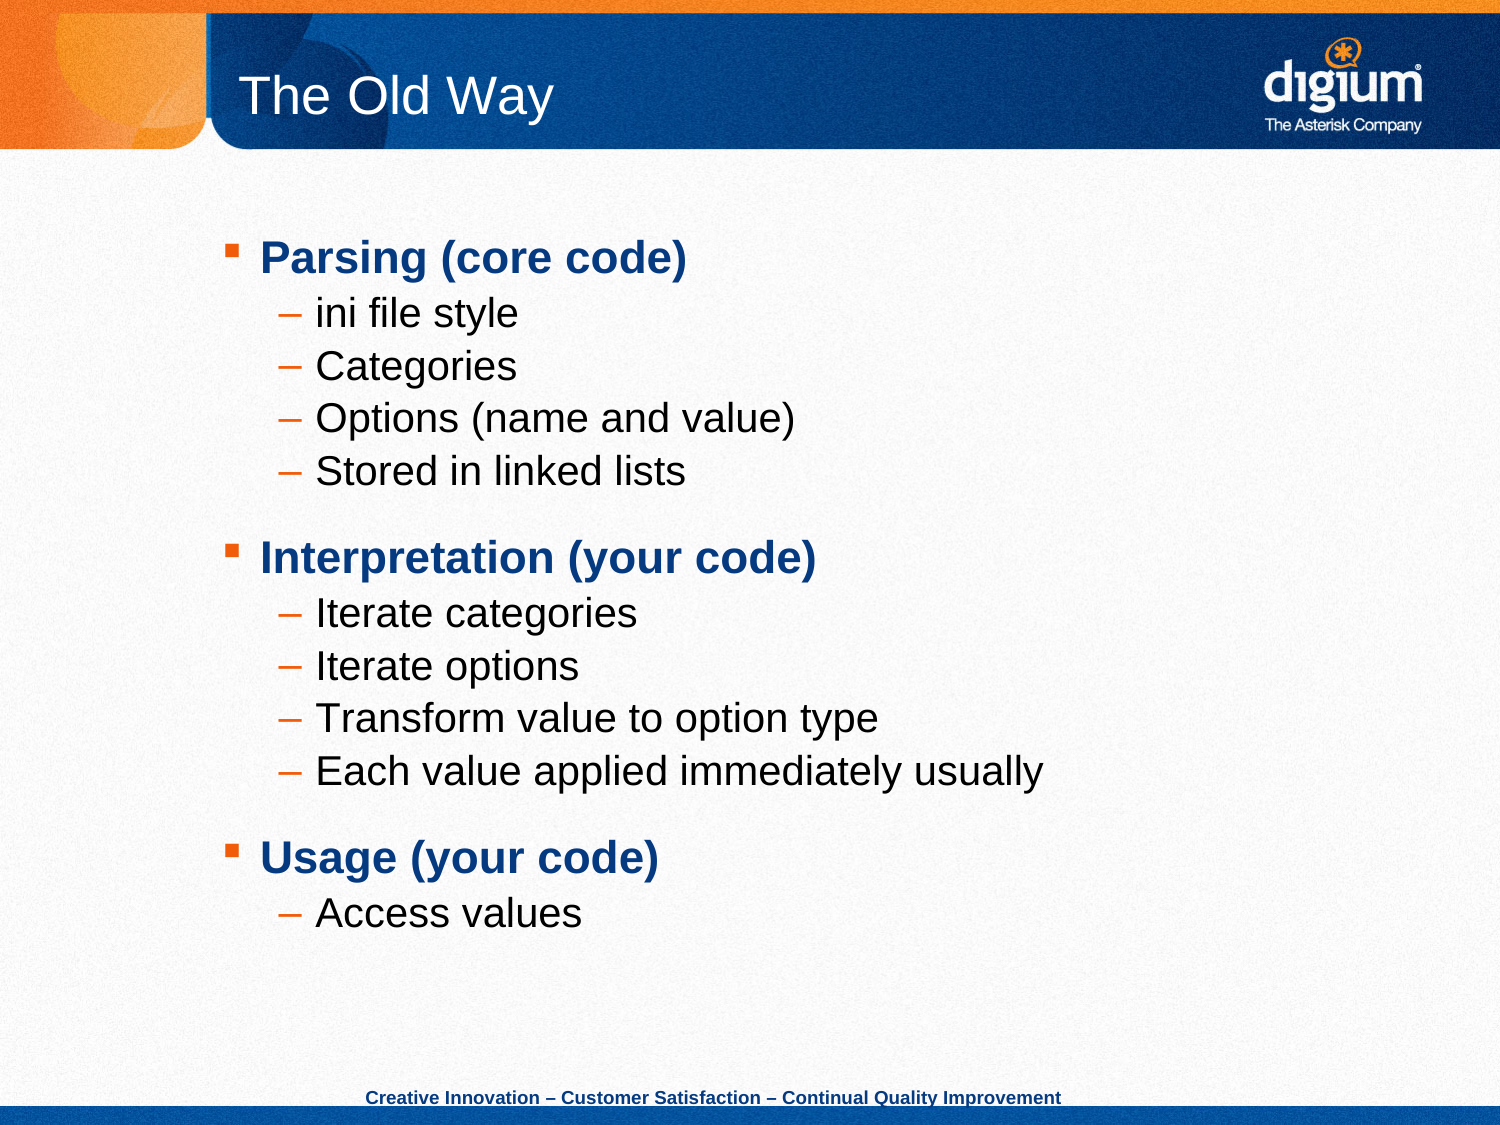

# The Old Way
Parsing (core code)
ini file style
Categories
Options (name and value)
Stored in linked lists
Interpretation (your code)
Iterate categories
Iterate options
Transform value to option type
Each value applied immediately usually
Usage (your code)
Access values